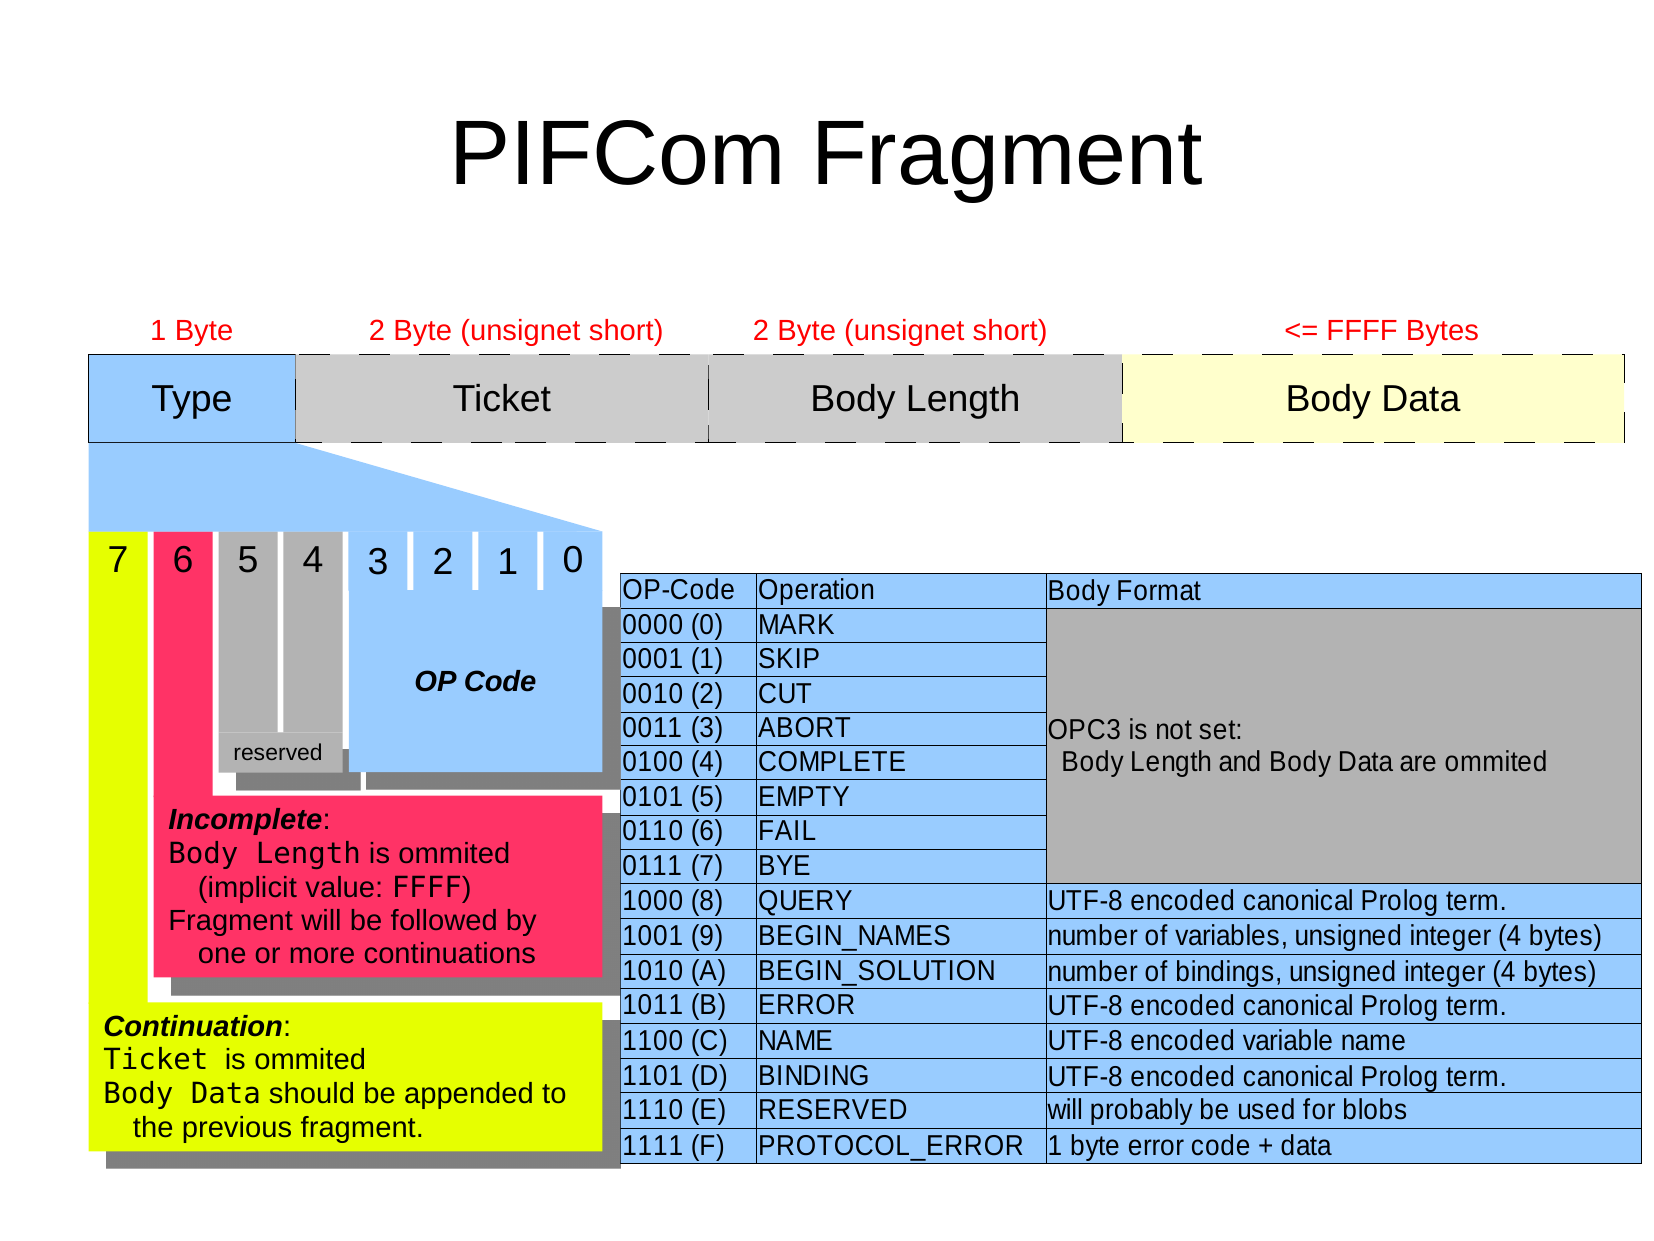

# PIFCom Fragment
1 Byte
2 Byte (unsignet short)
2 Byte (unsignet short)
<= FFFF Bytes
Type
Ticket
Body Length
Body Data
7
6
5
4
3
2
1
0
OP Code
reserved
Incomplete:
Body Length is ommited (implicit value: FFFF)
Fragment will be followed by one or more continuations
Continuation:
Ticket is ommited
Body Data should be appended to the previous fragment.